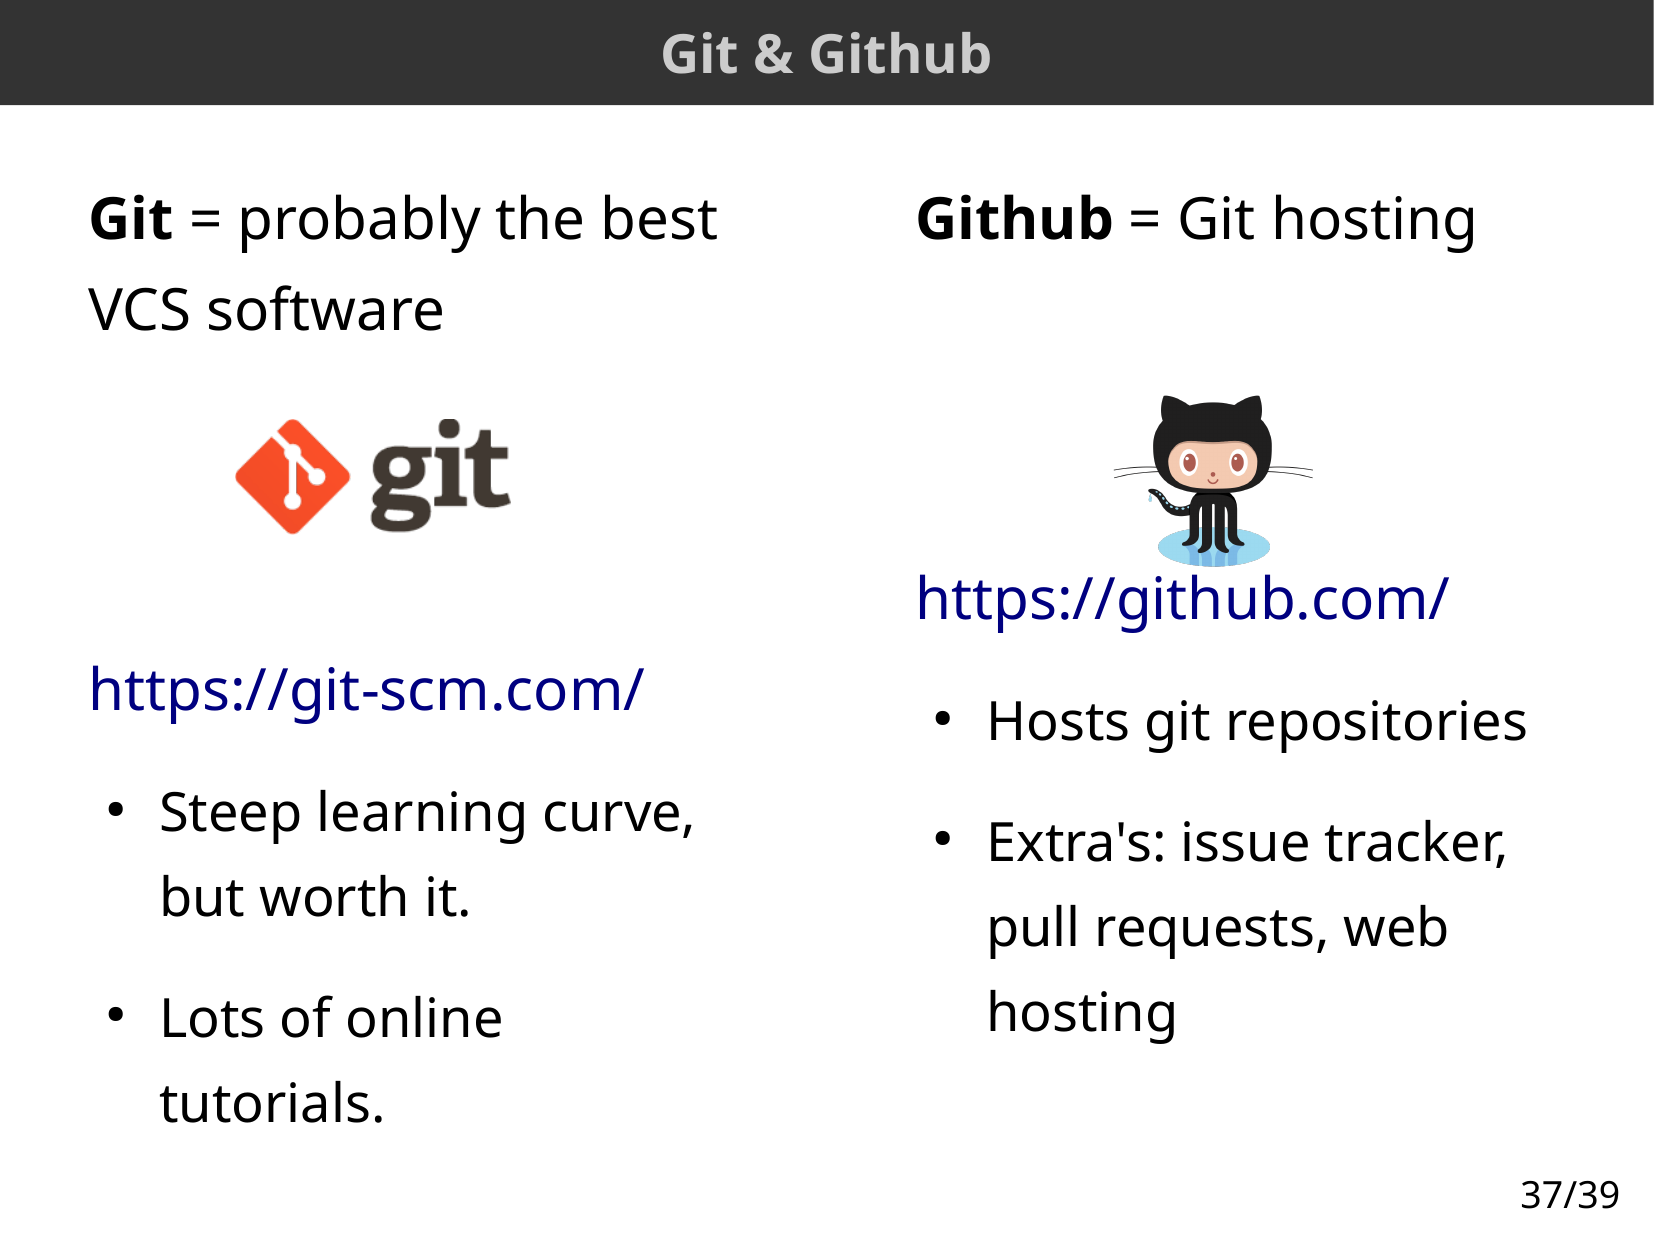

# Git & Github
Git = probably the best VCS software
https://git-scm.com/
Steep learning curve, but worth it.
Lots of online tutorials.
Github = Git hosting
https://github.com/
Hosts git repositories
Extra's: issue tracker, pull requests, web hosting